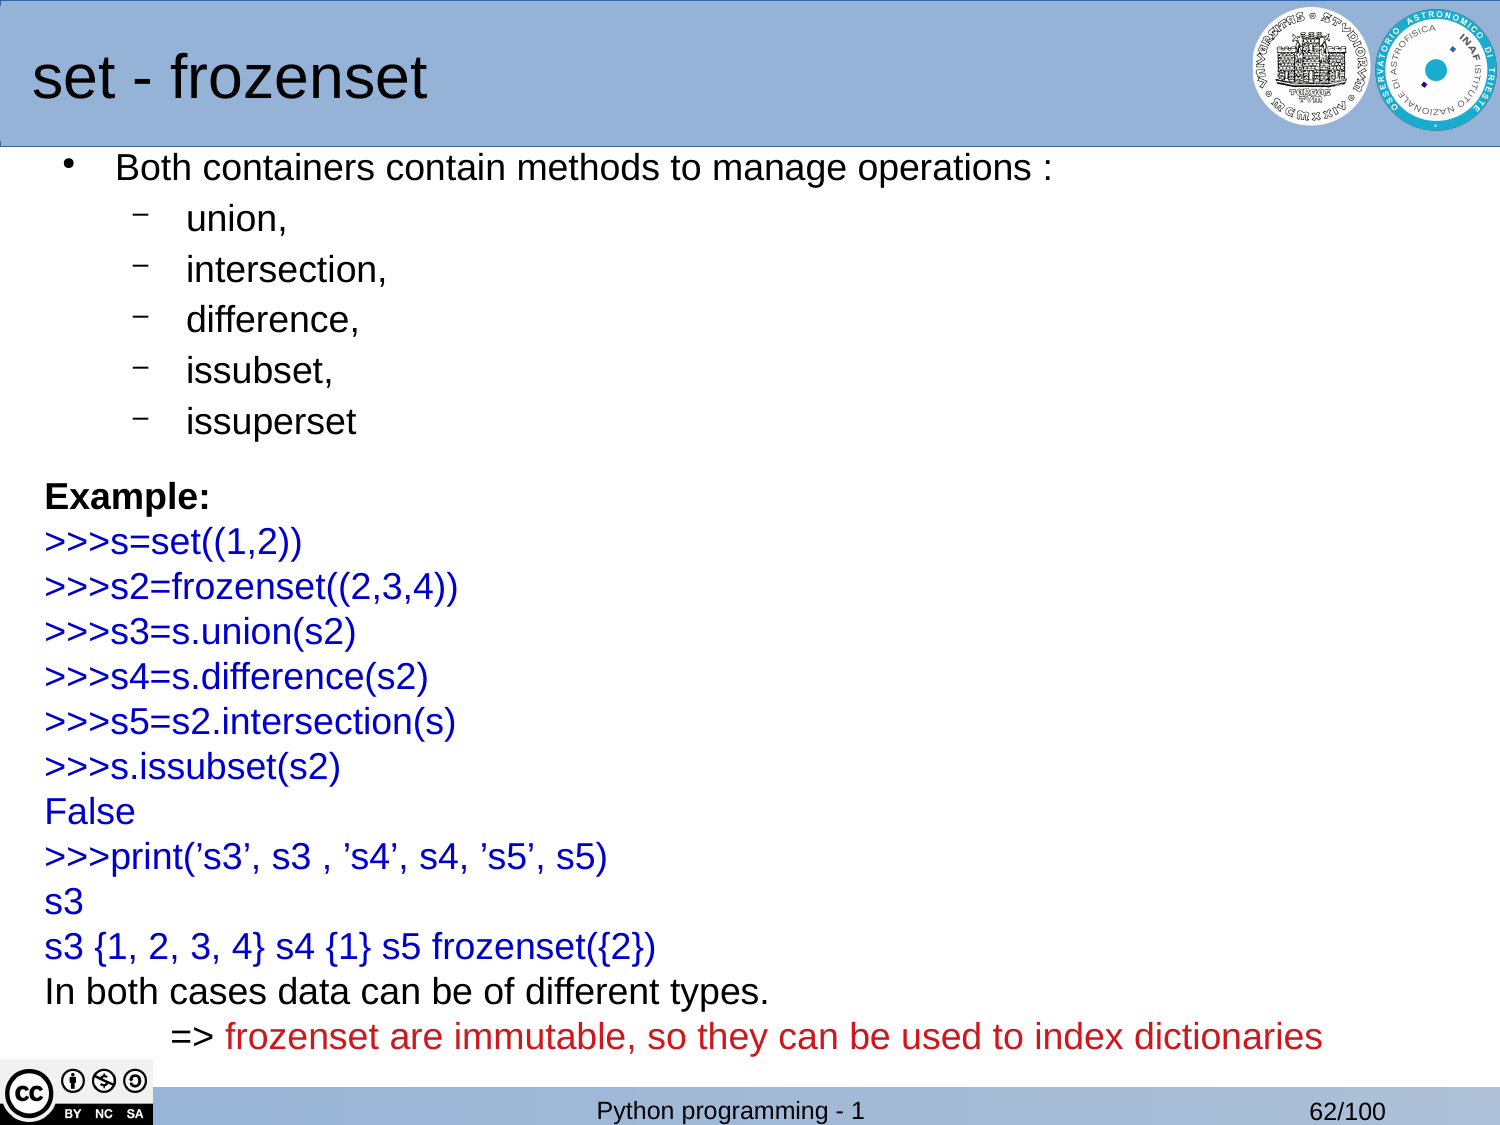

set - frozenset
# Both containers contain methods to manage operations :
union,
intersection,
difference,
issubset,
issuperset
Example:
>>>s=set((1,2))
>>>s2=frozenset((2,3,4))
>>>s3=s.union(s2)
>>>s4=s.difference(s2)
>>>s5=s2.intersection(s)
>>>s.issubset(s2)
False
>>>print(’s3’, s3 , ’s4’, s4, ’s5’, s5)
s3
s3 {1, 2, 3, 4} s4 {1} s5 frozenset({2})
In both cases data can be of different types.
 => frozenset are immutable, so they can be used to index dictionaries
In both cases data can be of different types.
=> frozenset are immutable, so they can be used to index dictionaries